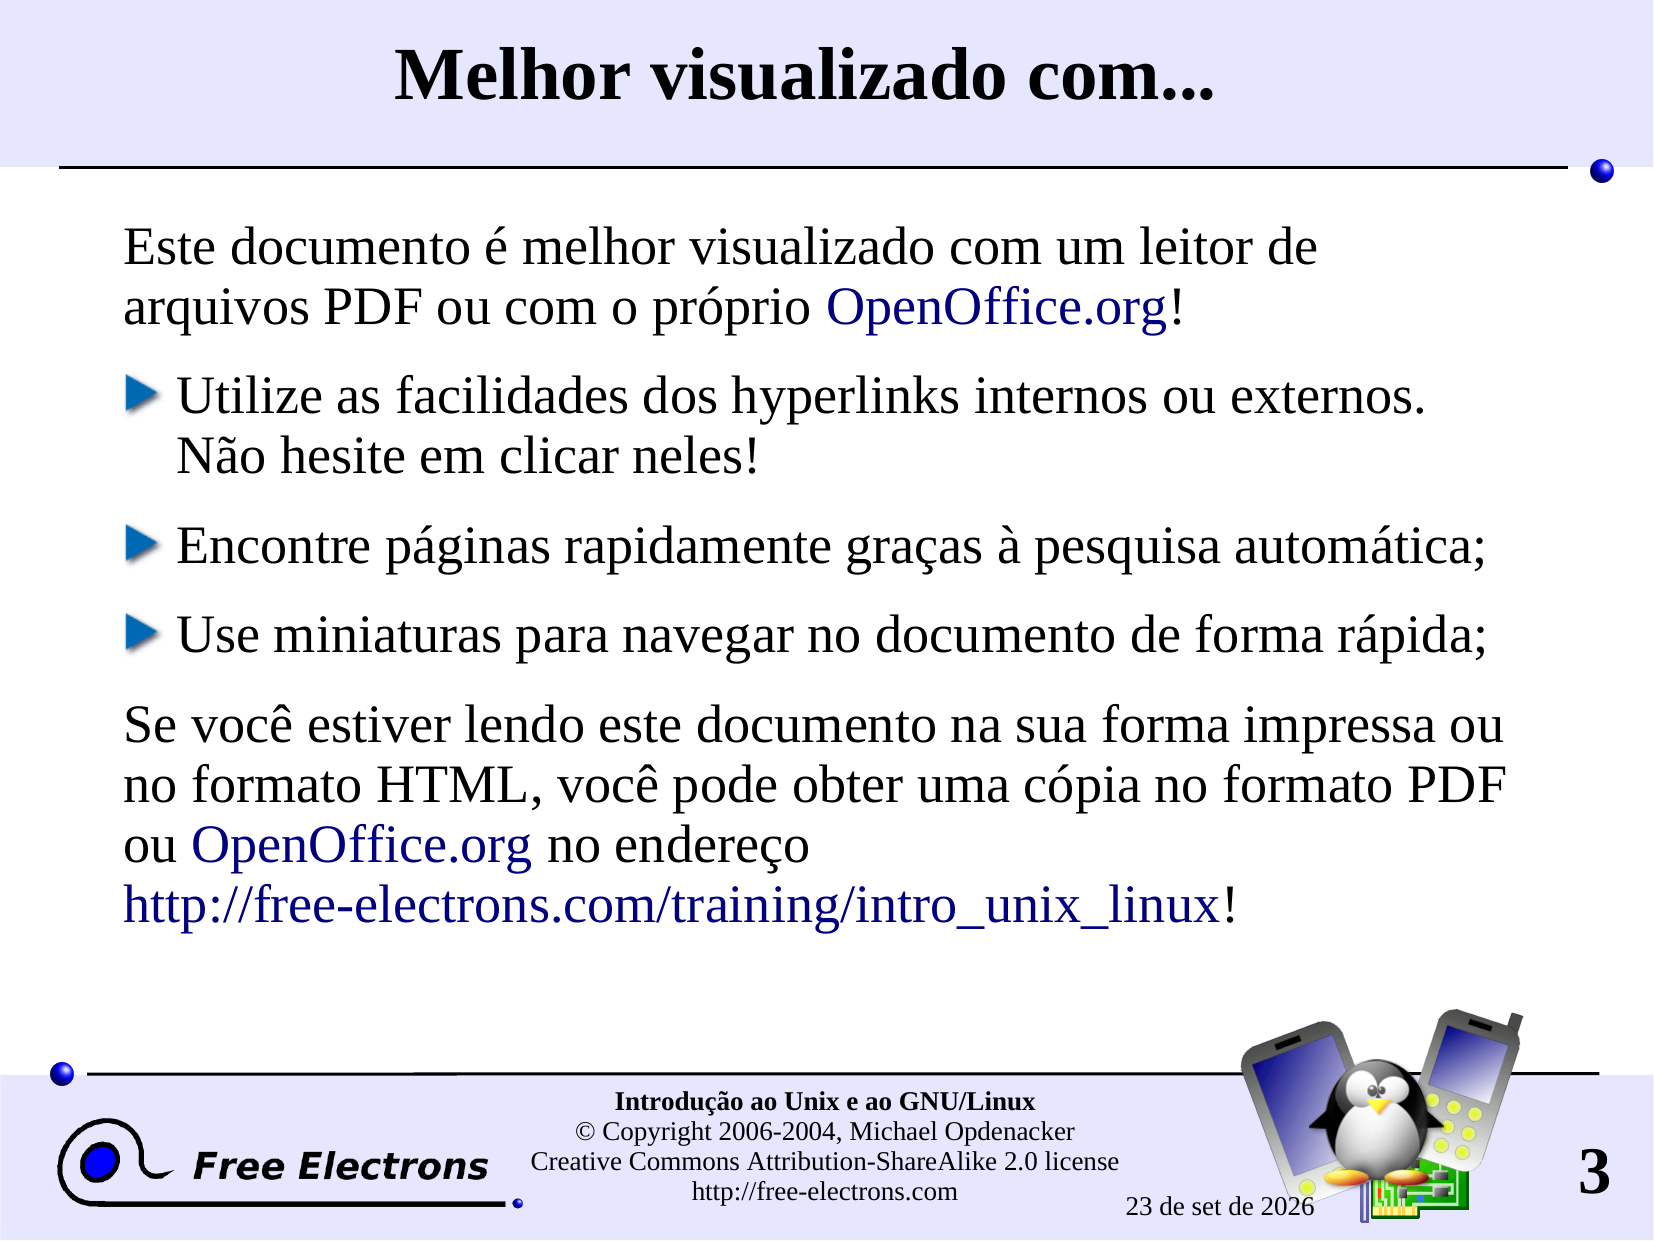

# Melhor visualizado com...
Este documento é melhor visualizado com um leitor de arquivos PDF ou com o próprio OpenOffice.org!
Utilize as facilidades dos hyperlinks internos ou externos. Não hesite em clicar neles!
Encontre páginas rapidamente graças à pesquisa automática;
Use miniaturas para navegar no documento de forma rápida;
Se você estiver lendo este documento na sua forma impressa ou no formato HTML, você pode obter uma cópia no formato PDF ou OpenOffice.org no endereçohttp://free-electrons.com/training/intro_unix_linux!